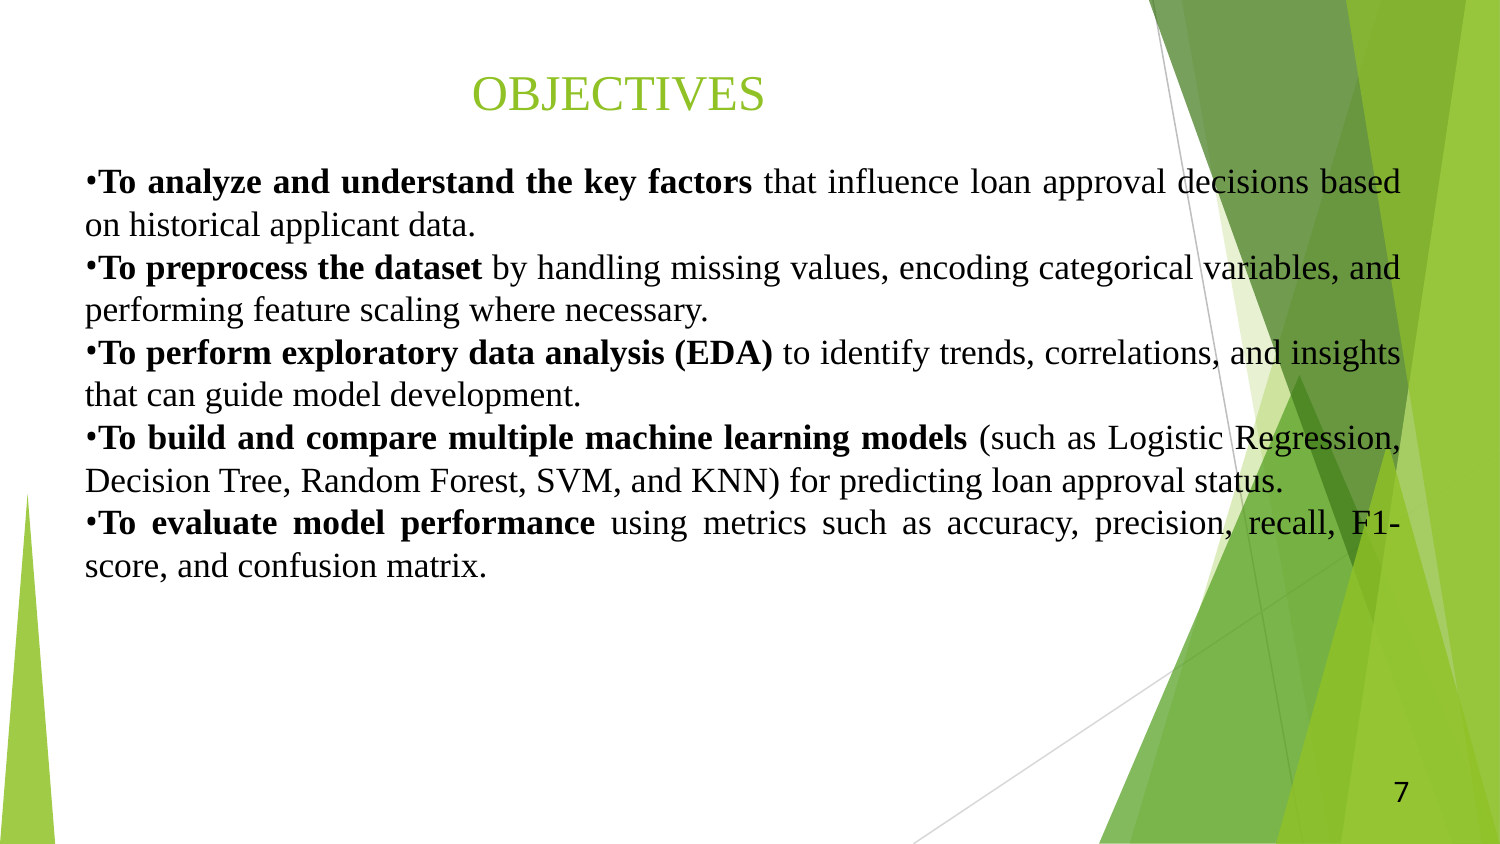

# OBJECTIVES
To analyze and understand the key factors that influence loan approval decisions based on historical applicant data.
To preprocess the dataset by handling missing values, encoding categorical variables, and performing feature scaling where necessary.
To perform exploratory data analysis (EDA) to identify trends, correlations, and insights that can guide model development.
To build and compare multiple machine learning models (such as Logistic Regression, Decision Tree, Random Forest, SVM, and KNN) for predicting loan approval status.
To evaluate model performance using metrics such as accuracy, precision, recall, F1-score, and confusion matrix.